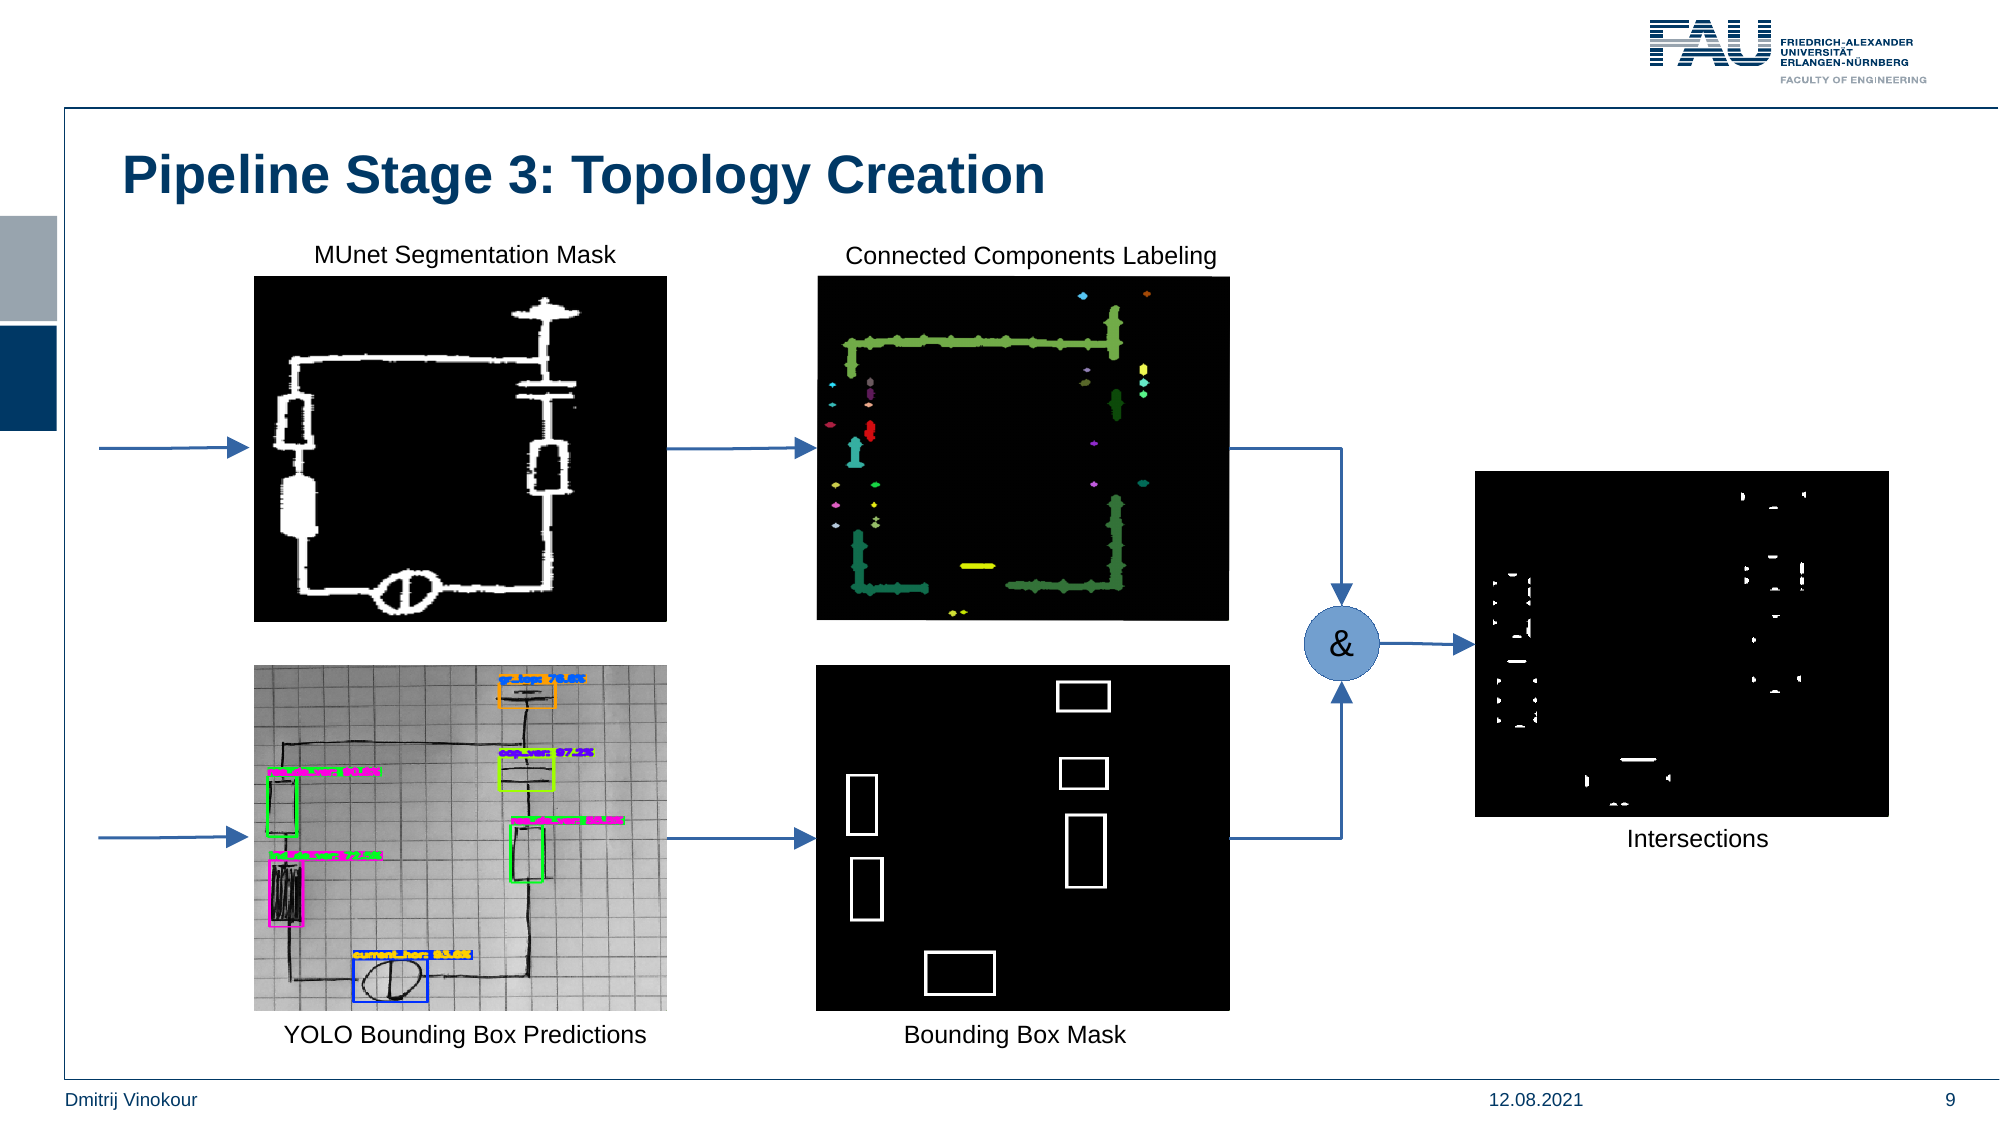

Pipeline Stage 3: Topology Creation
MUnet Segmentation Mask
Connected Components Labeling
&
Intersections
YOLO Bounding Box Predictions
Bounding Box Mask
12.08.2021
Dmitrij Vinokour